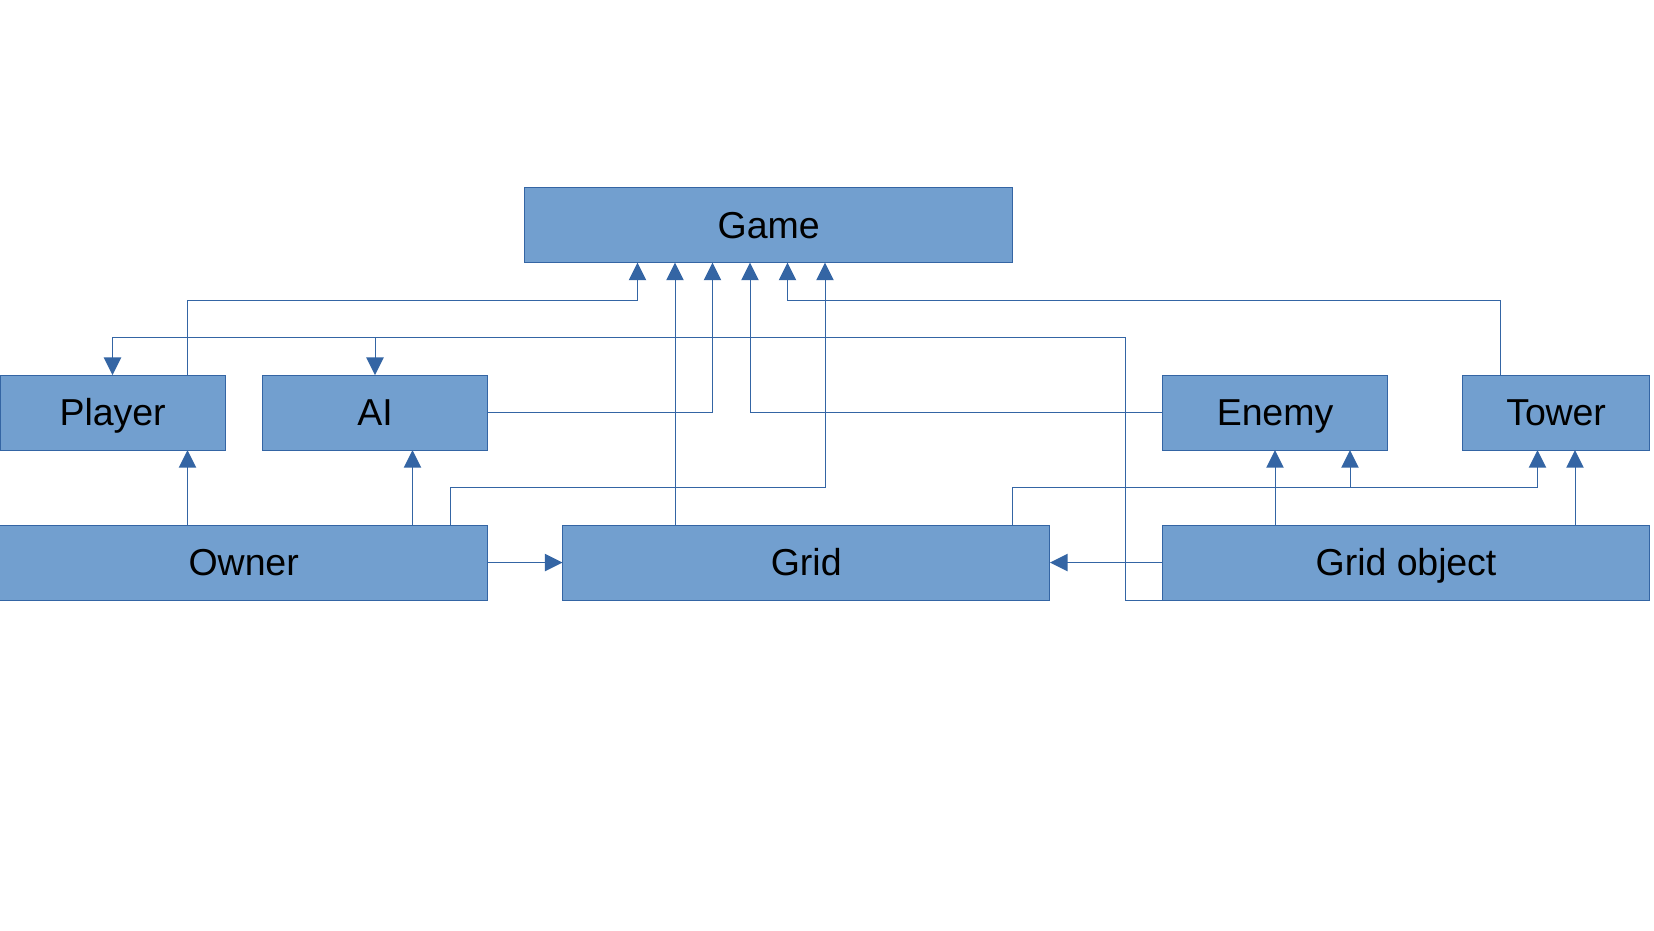

Game
Player
AI
Enemy
Tower
Owner
Grid
Grid object